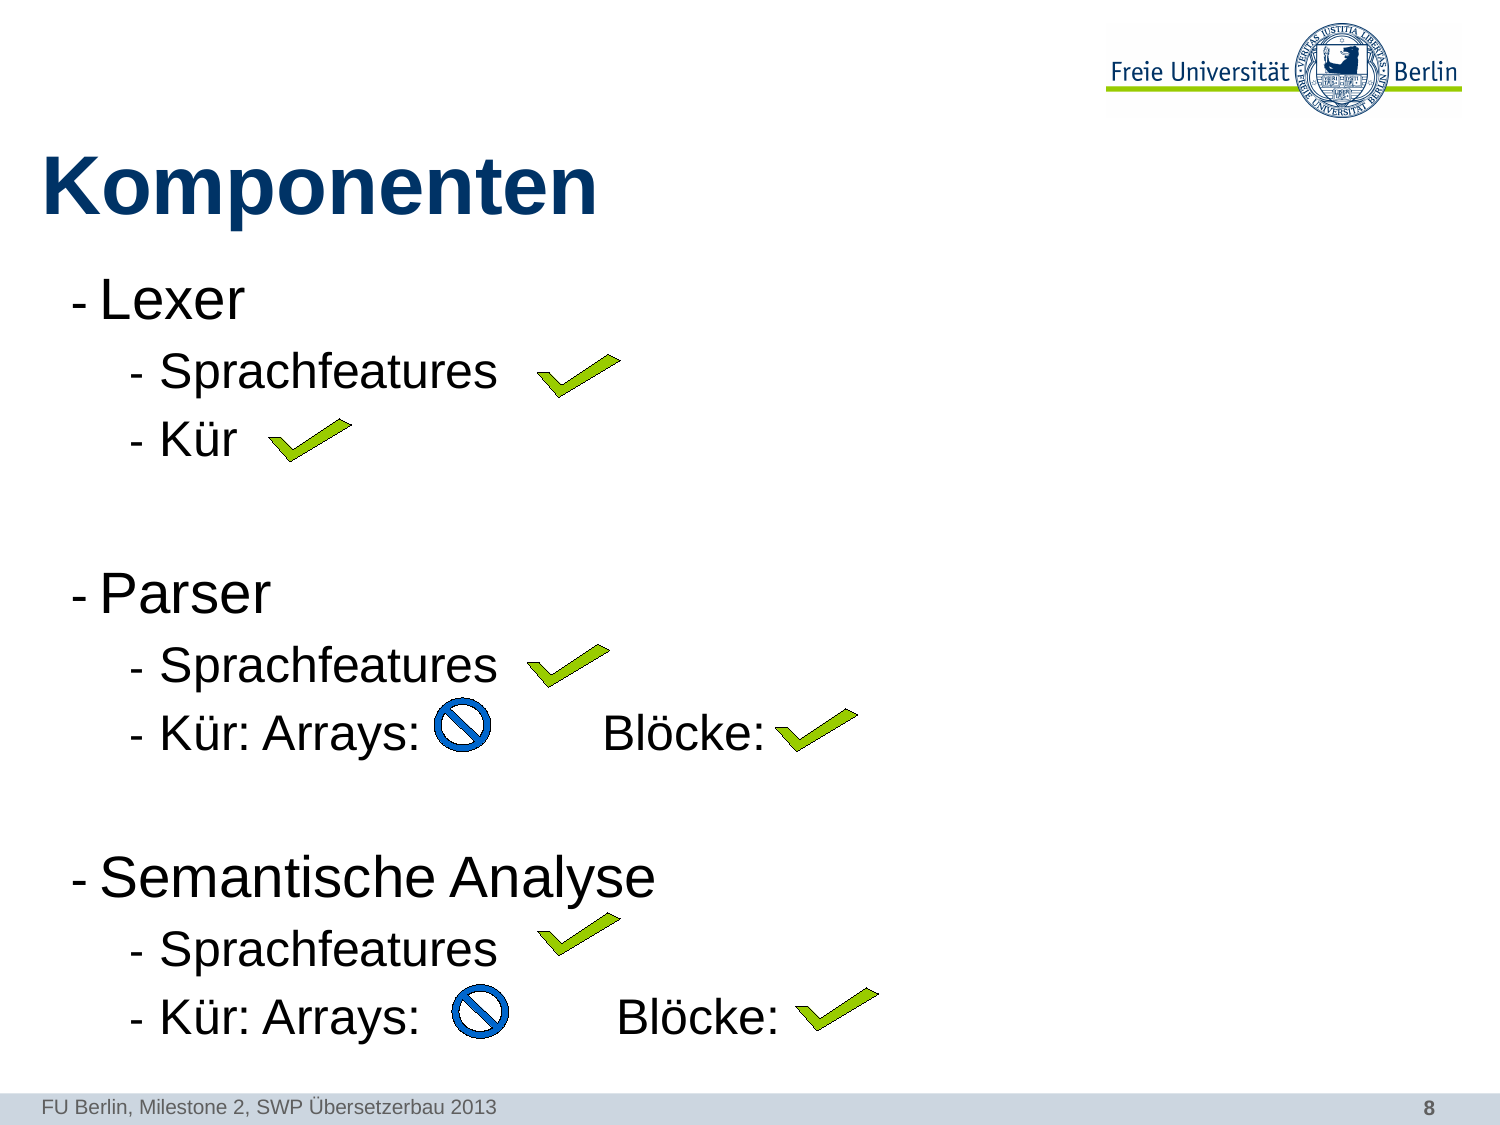

# Komponenten
Lexer
Sprachfeatures
Kür
Parser
Sprachfeatures
Kür: Arrays: Blöcke:
Semantische Analyse
Sprachfeatures
Kür: Arrays: Blöcke: